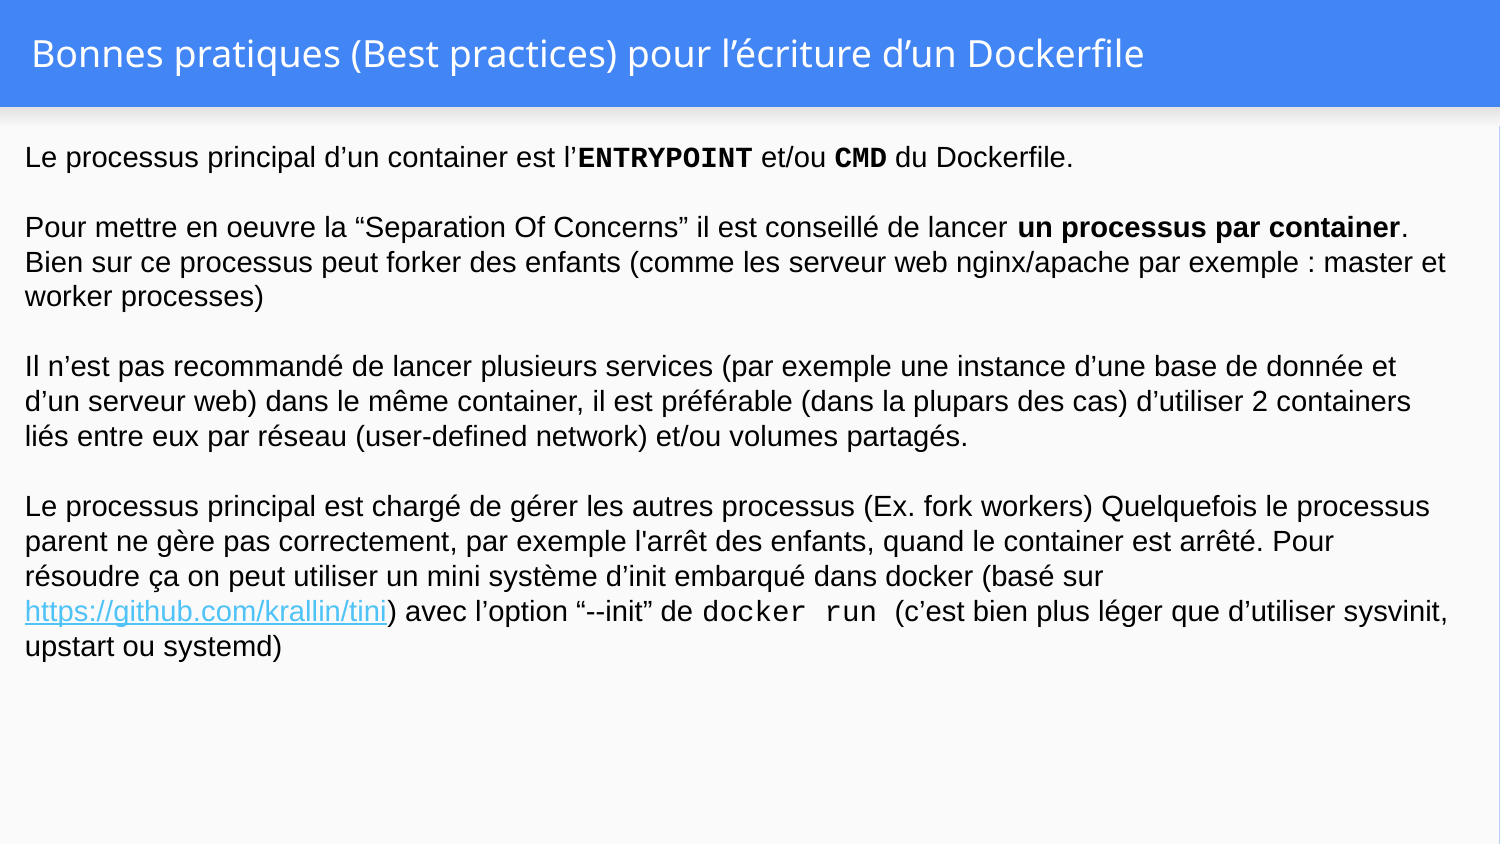

# Bonnes pratiques (Best practices) pour l’écriture d’un Dockerfile
Le processus principal d’un container est l’ENTRYPOINT et/ou CMD du Dockerfile.
Pour mettre en oeuvre la “Separation Of Concerns” il est conseillé de lancer un processus par container. Bien sur ce processus peut forker des enfants (comme les serveur web nginx/apache par exemple : master et worker processes)
Il n’est pas recommandé de lancer plusieurs services (par exemple une instance d’une base de donnée et d’un serveur web) dans le même container, il est préférable (dans la plupars des cas) d’utiliser 2 containers liés entre eux par réseau (user-defined network) et/ou volumes partagés.
Le processus principal est chargé de gérer les autres processus (Ex. fork workers) Quelquefois le processus parent ne gère pas correctement, par exemple l'arrêt des enfants, quand le container est arrêté. Pour résoudre ça on peut utiliser un mini système d’init embarqué dans docker (basé sur https://github.com/krallin/tini) avec l’option “--init” de docker run (c’est bien plus léger que d’utiliser sysvinit, upstart ou systemd)